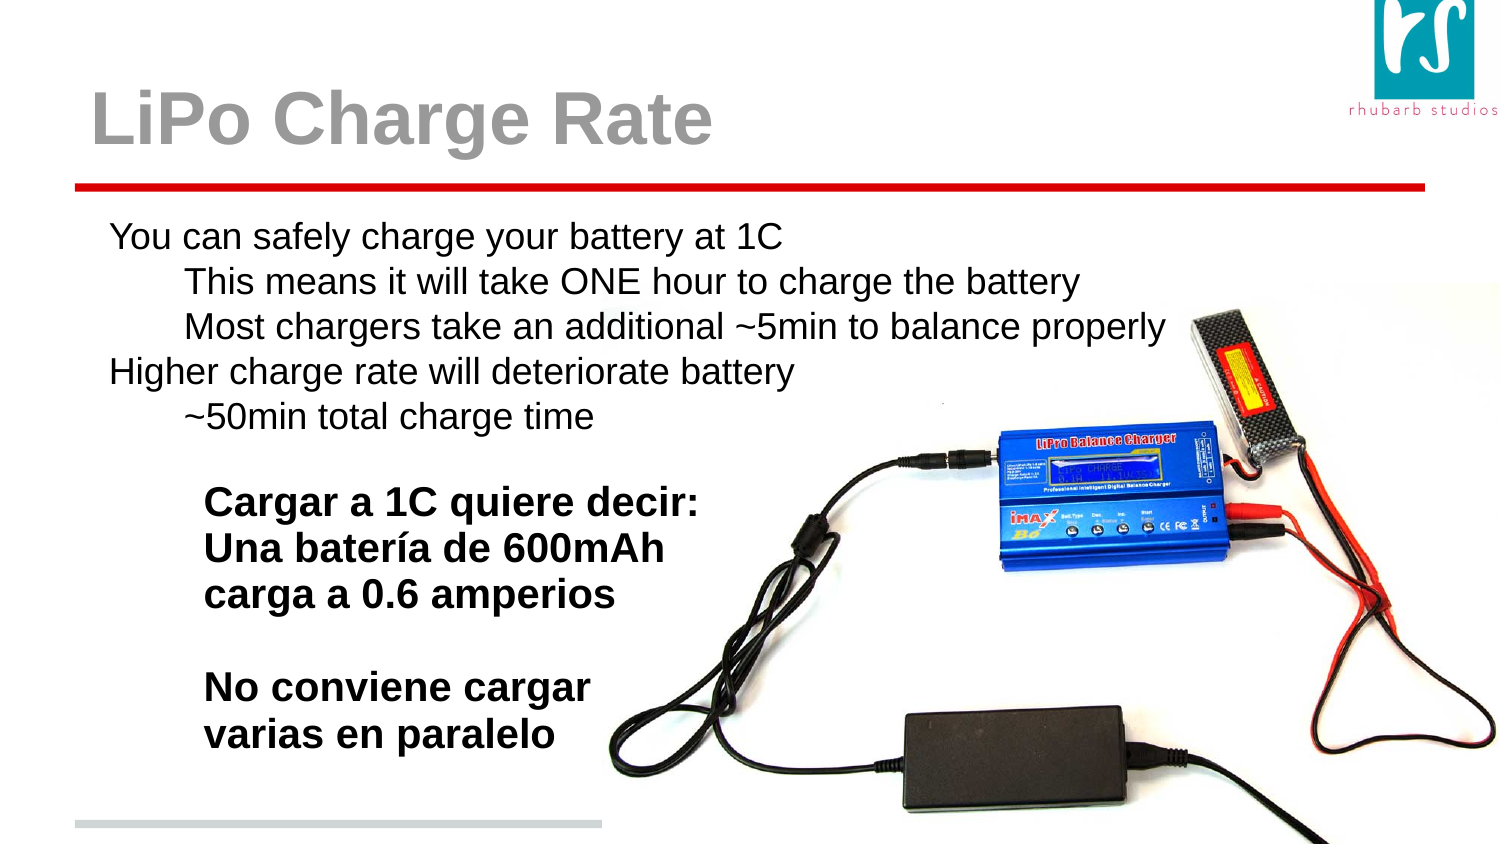

# LiPo Charge Rate
You can safely charge your battery at 1C
This means it will take ONE hour to charge the battery
Most chargers take an additional ~5min to balance properly
Higher charge rate will deteriorate battery
~50min total charge time
Cargar a 1C quiere decir:
Una batería de 600mAh
carga a 0.6 amperios
No conviene cargar
varias en paralelo